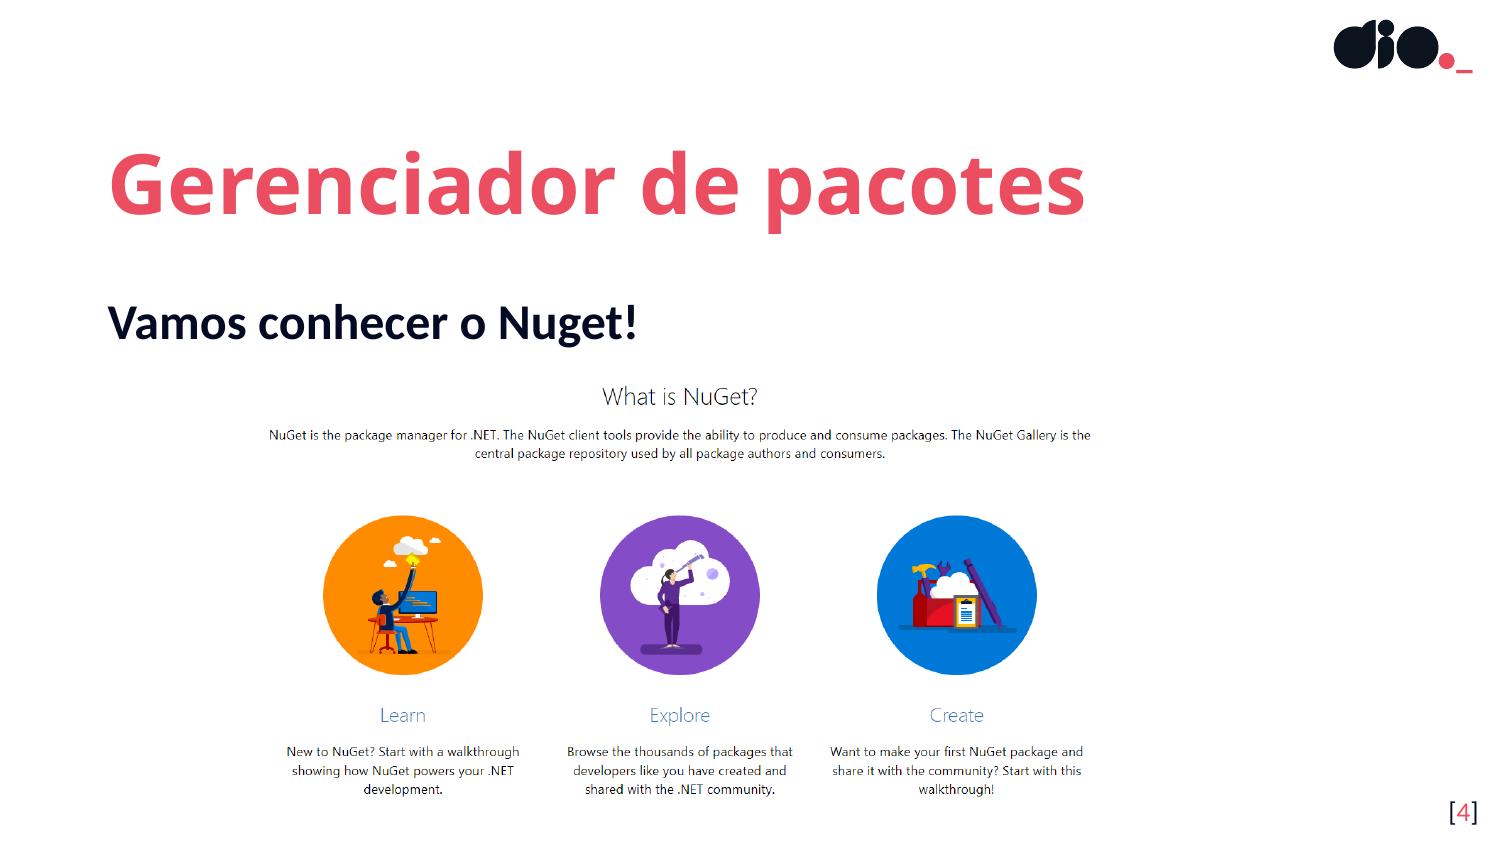

Gerenciador de pacotes
Vamos conhecer o Nuget!